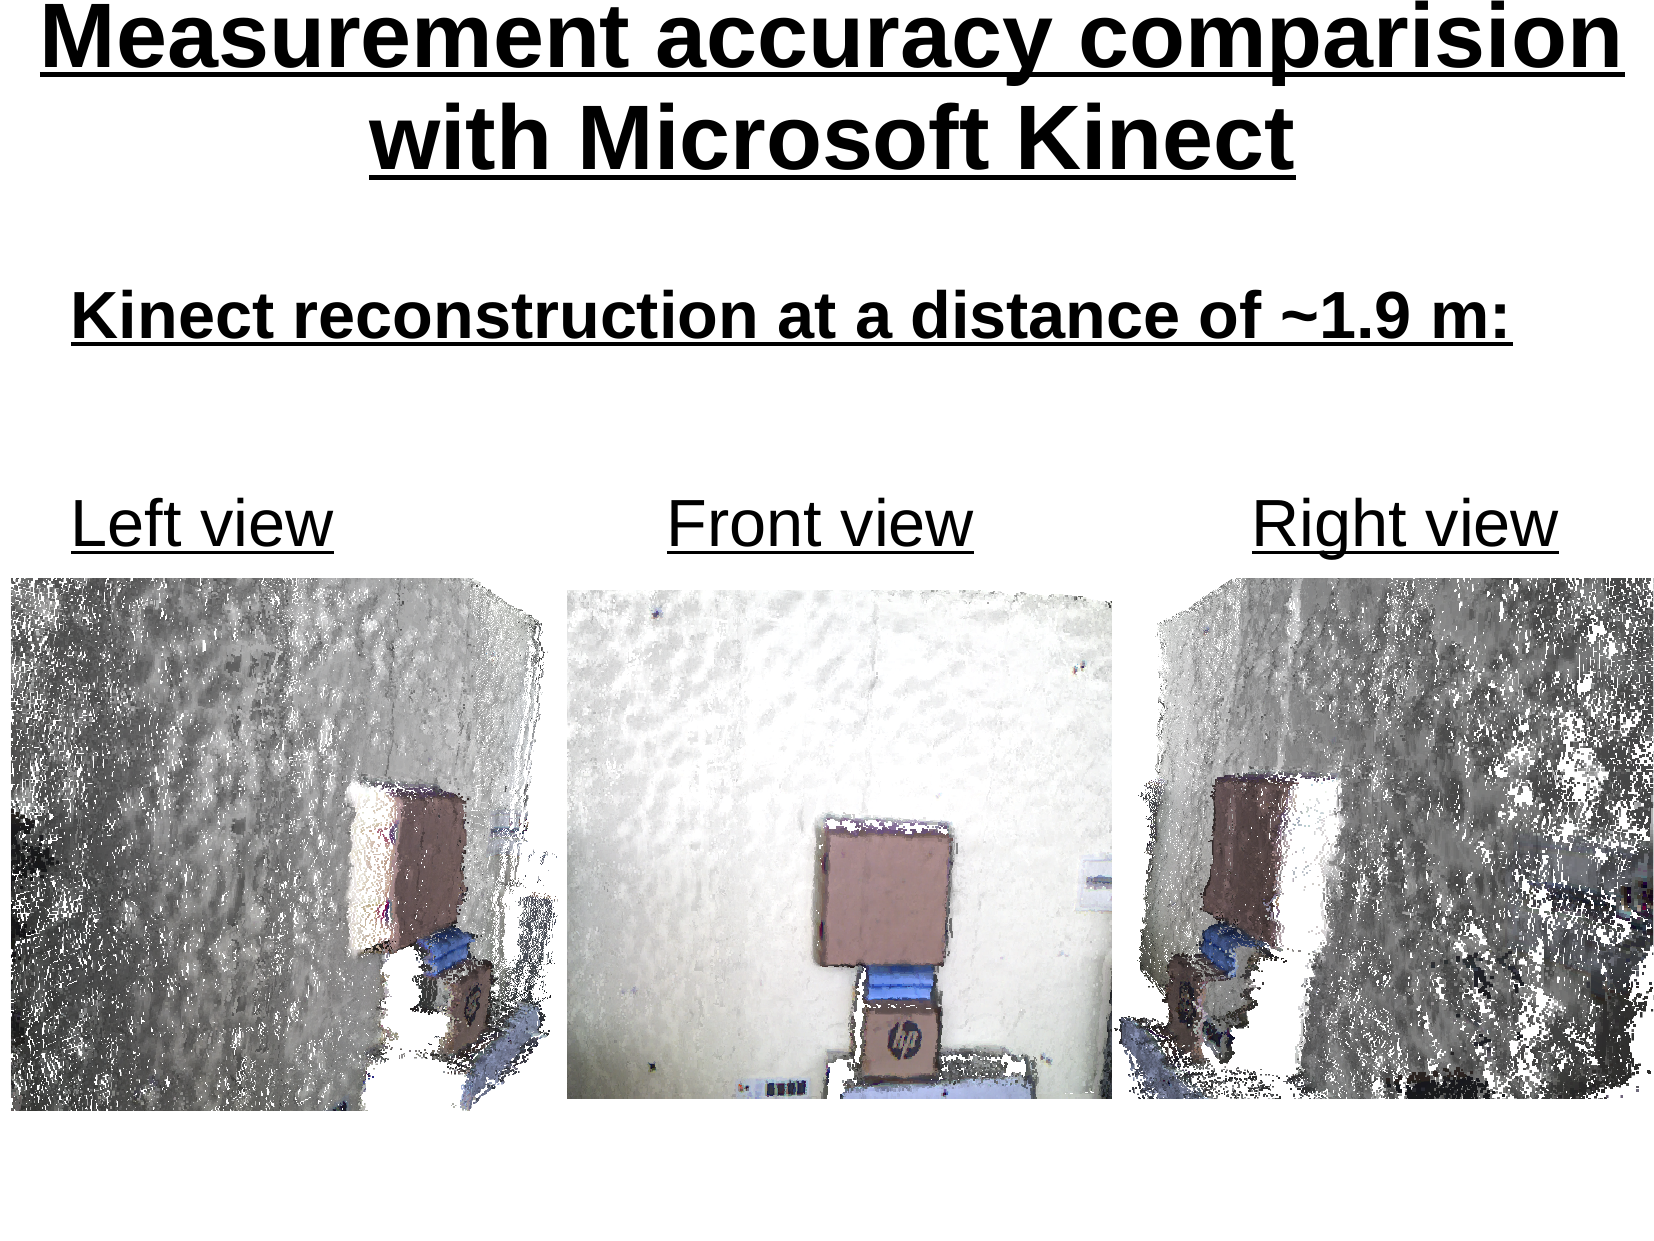

# Measurement accuracy comparision with Microsoft Kinect
Kinect reconstruction at a distance of ~1.9 m:
Left view Front view Right view